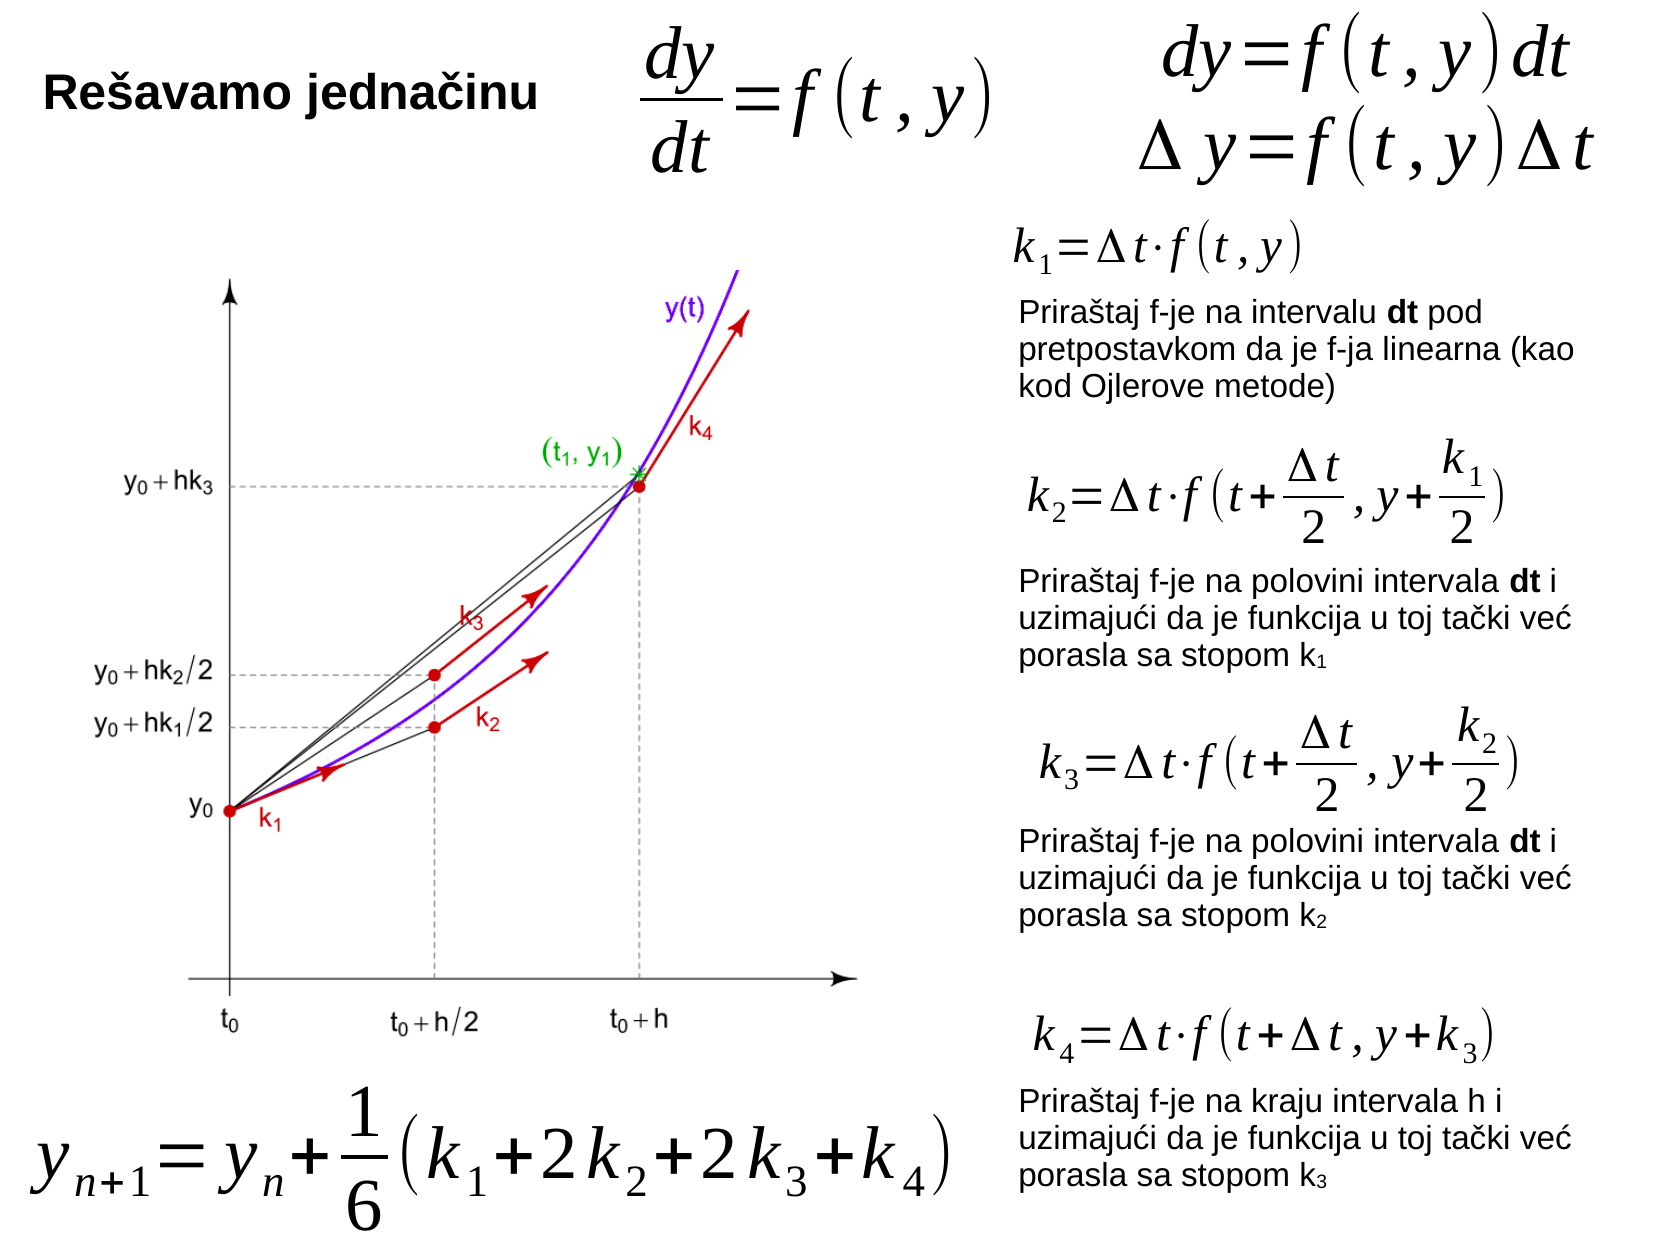

Rešavamo jednačinu
Priraštaj f-je na intervalu dt pod pretpostavkom da je f-ja linearna (kao kod Ojlerove metode)
Priraštaj f-je na polovini intervala dt i uzimajući da je funkcija u toj tački već porasla sa stopom k1
Priraštaj f-je na polovini intervala dt i uzimajući da je funkcija u toj tački već porasla sa stopom k2
Priraštaj f-je na kraju intervala h i uzimajući da je funkcija u toj tački već porasla sa stopom k3